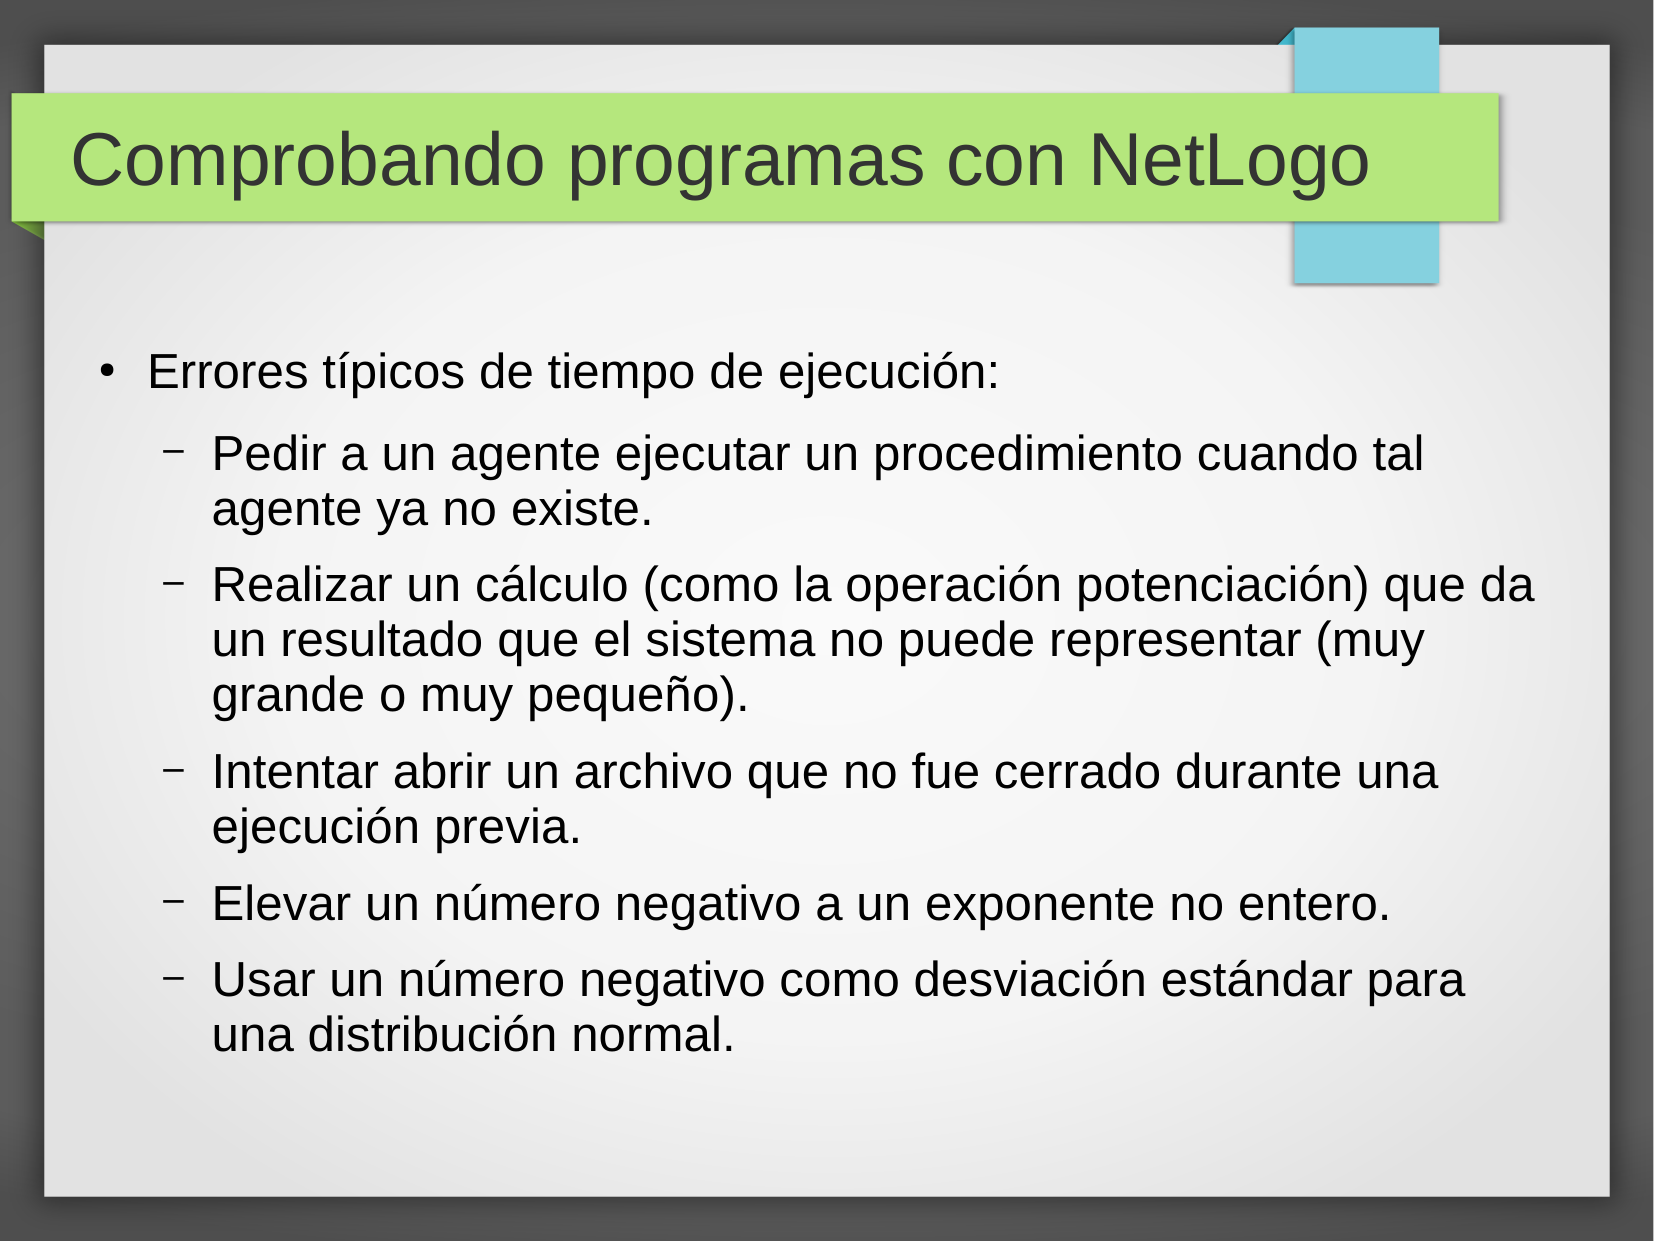

# Comprobando programas con NetLogo
Errores típicos de tiempo de ejecución:
Pedir a un agente ejecutar un procedimiento cuando tal agente ya no existe.
Realizar un cálculo (como la operación potenciación) que da un resultado que el sistema no puede representar (muy grande o muy pequeño).
Intentar abrir un archivo que no fue cerrado durante una ejecución previa.
Elevar un número negativo a un exponente no entero.
Usar un número negativo como desviación estándar para una distribución normal.